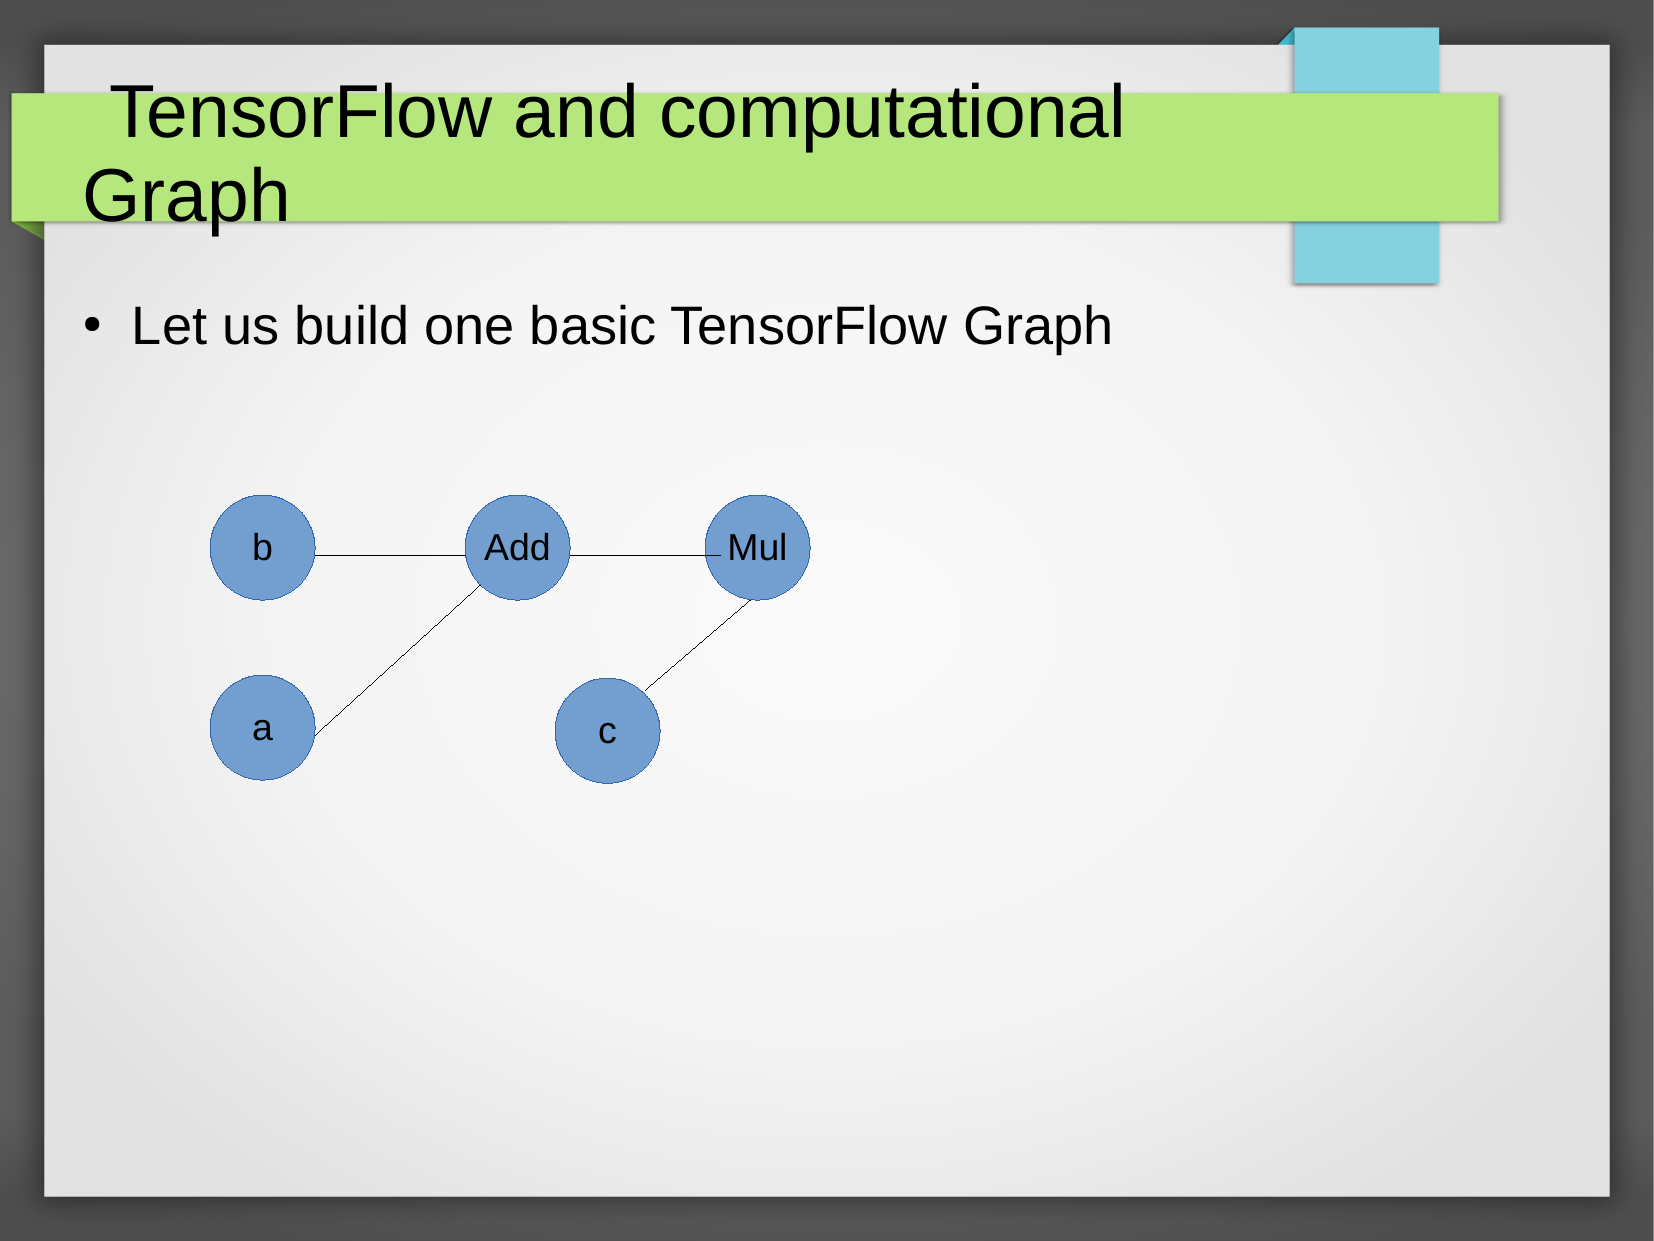

# TensorFlow and computational Graph
 Let us build one basic TensorFlow Graph
b
Add
Mul
a
c